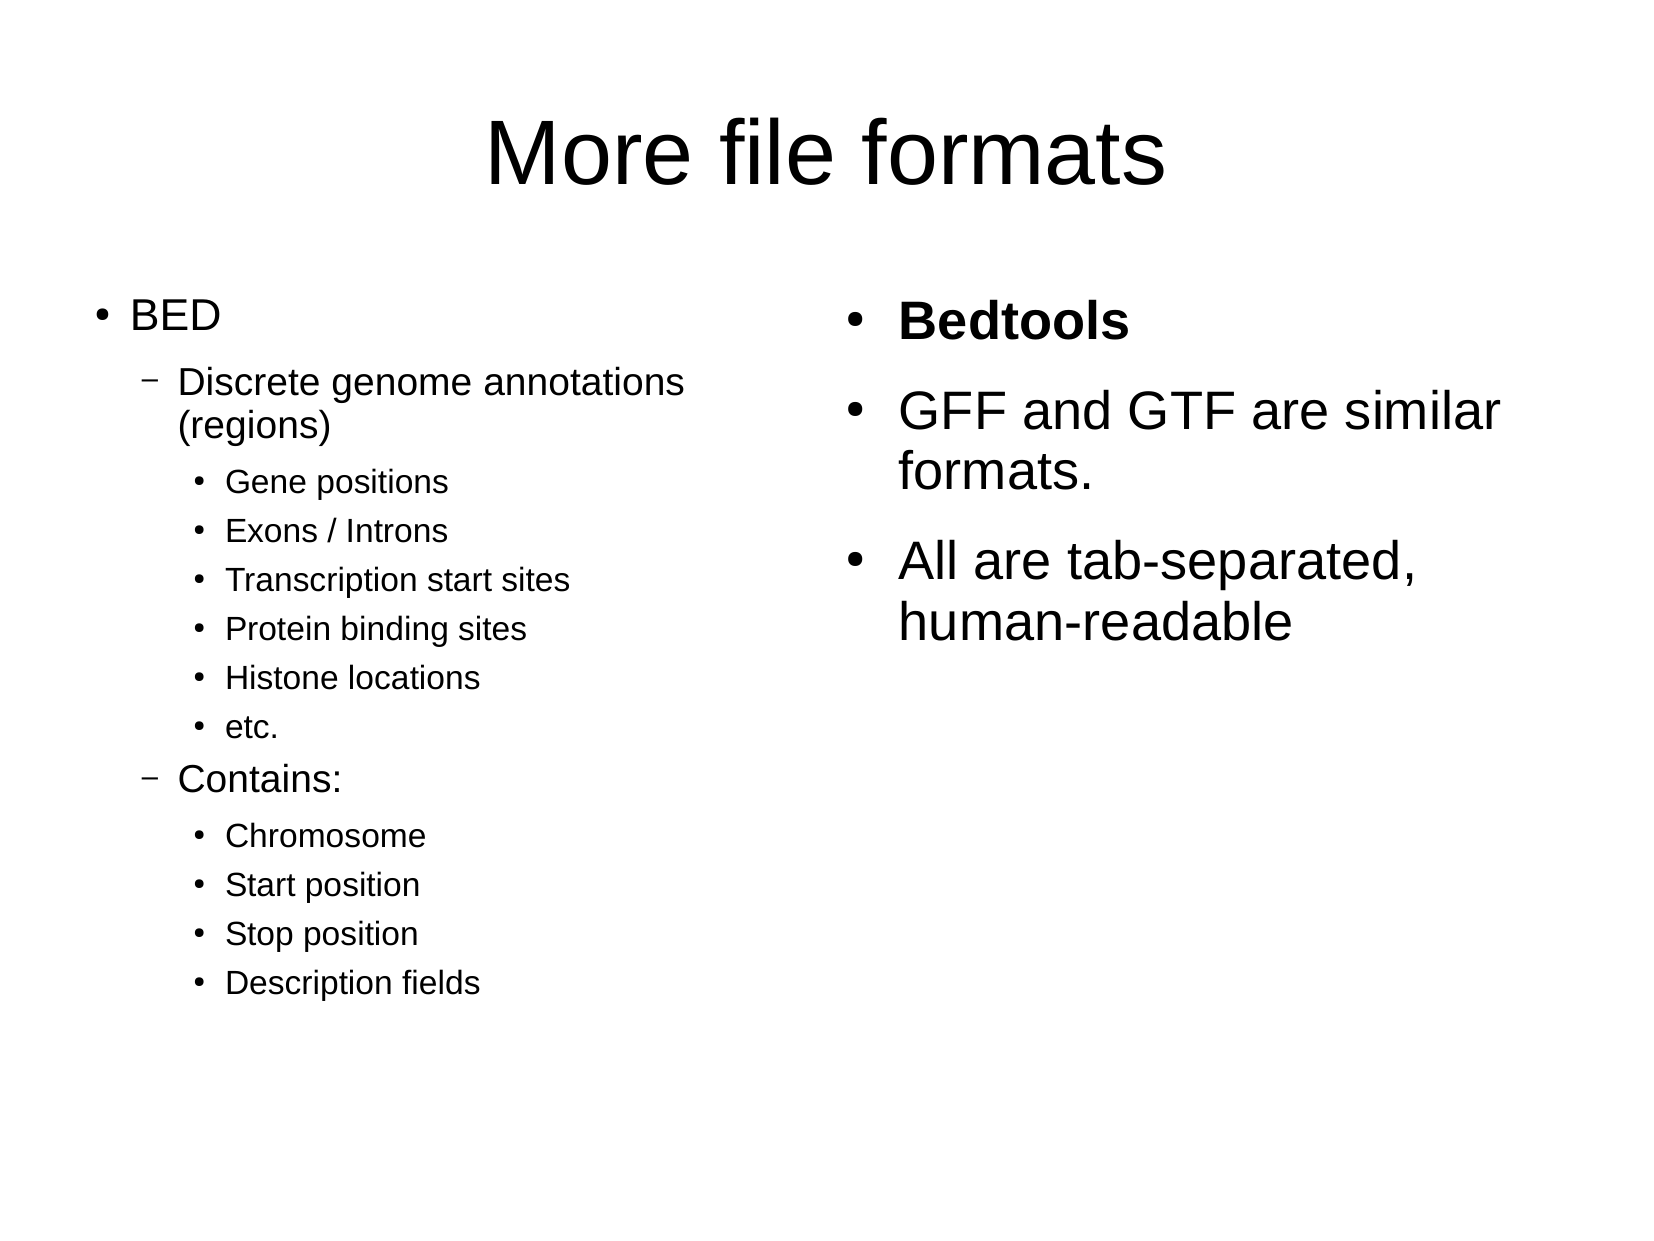

# More file formats
BED
Discrete genome annotations (regions)
Gene positions
Exons / Introns
Transcription start sites
Protein binding sites
Histone locations
etc.
Contains:
Chromosome
Start position
Stop position
Description fields
Bedtools
GFF and GTF are similar formats.
All are tab-separated, human-readable